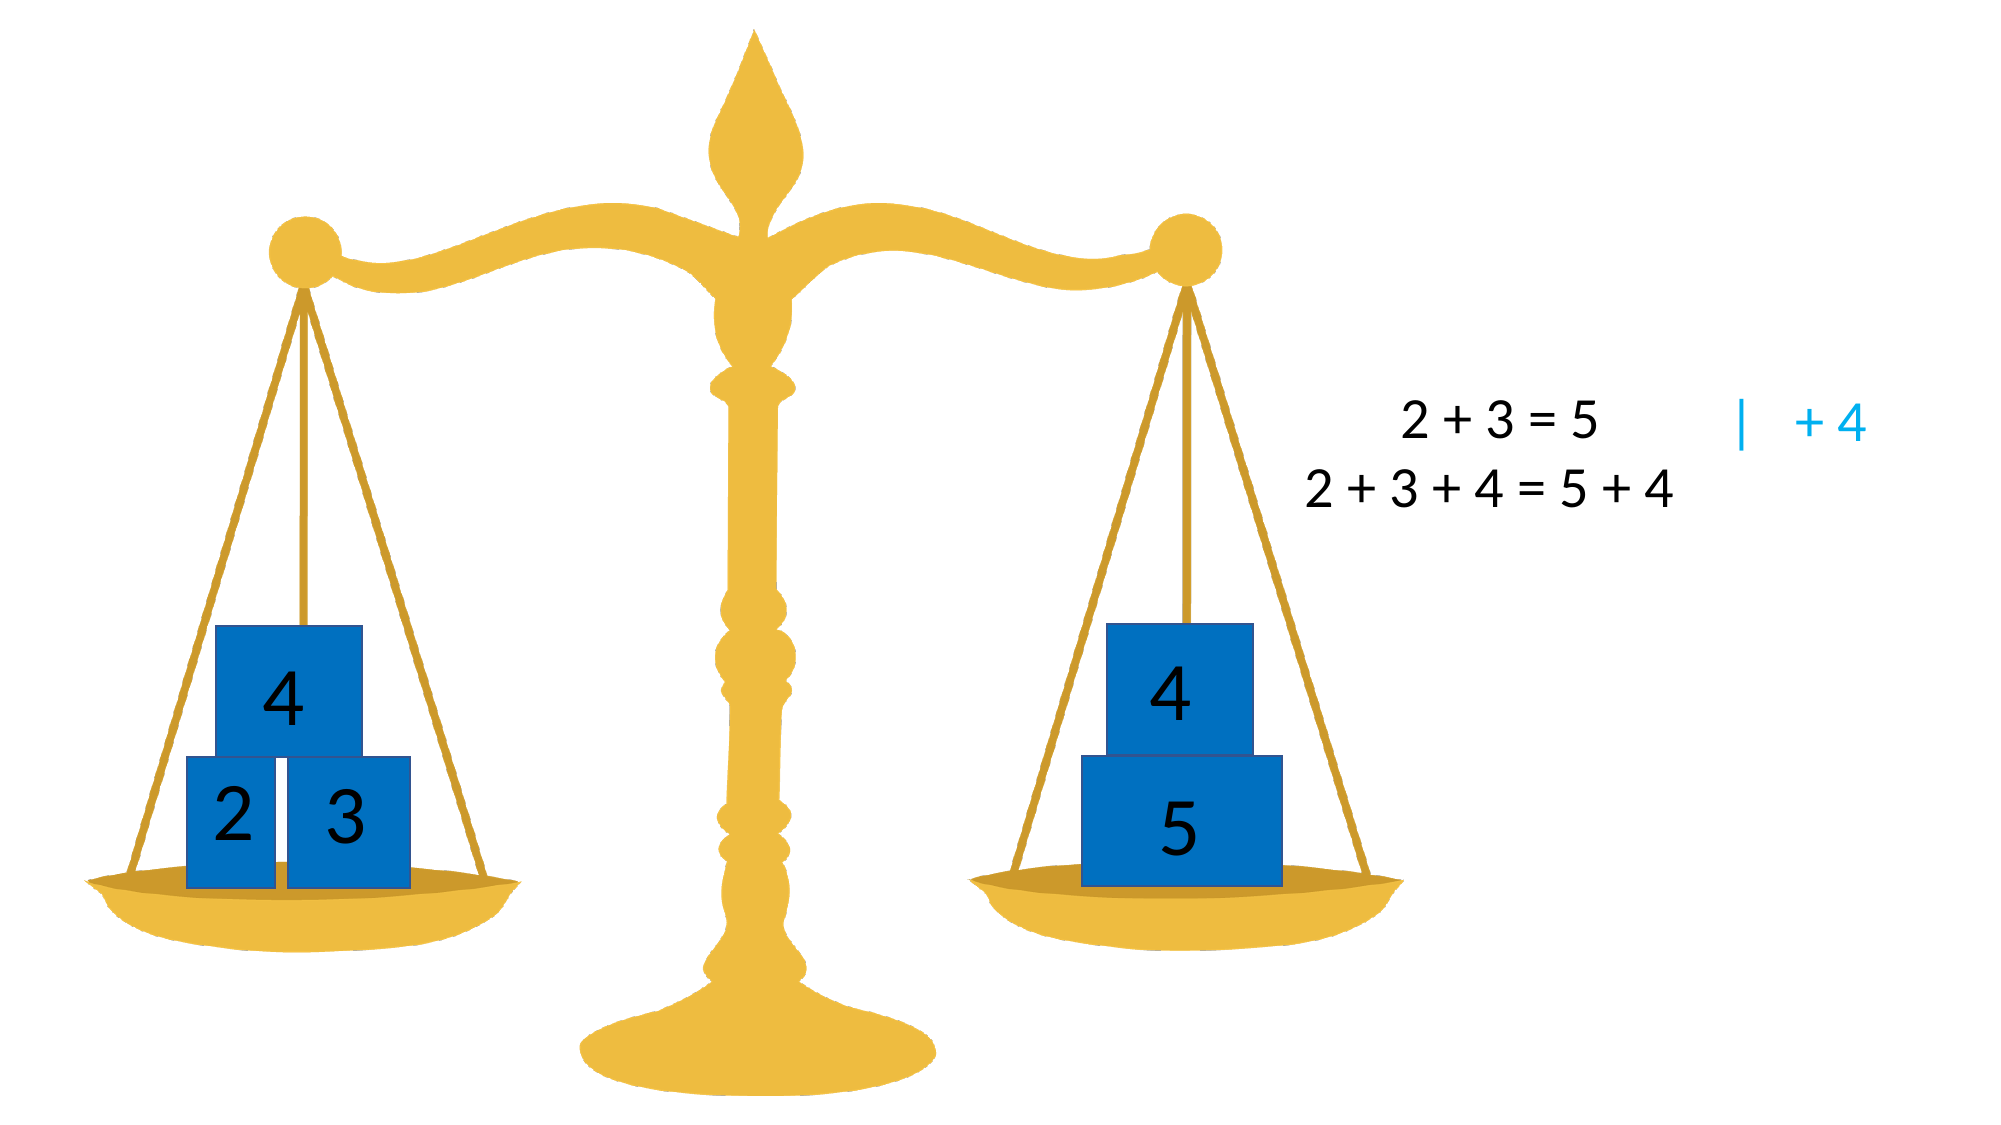

2 + 3 = 5
| + 4
2 + 3 + 4 = 5 + 4
4
4
2
3
5